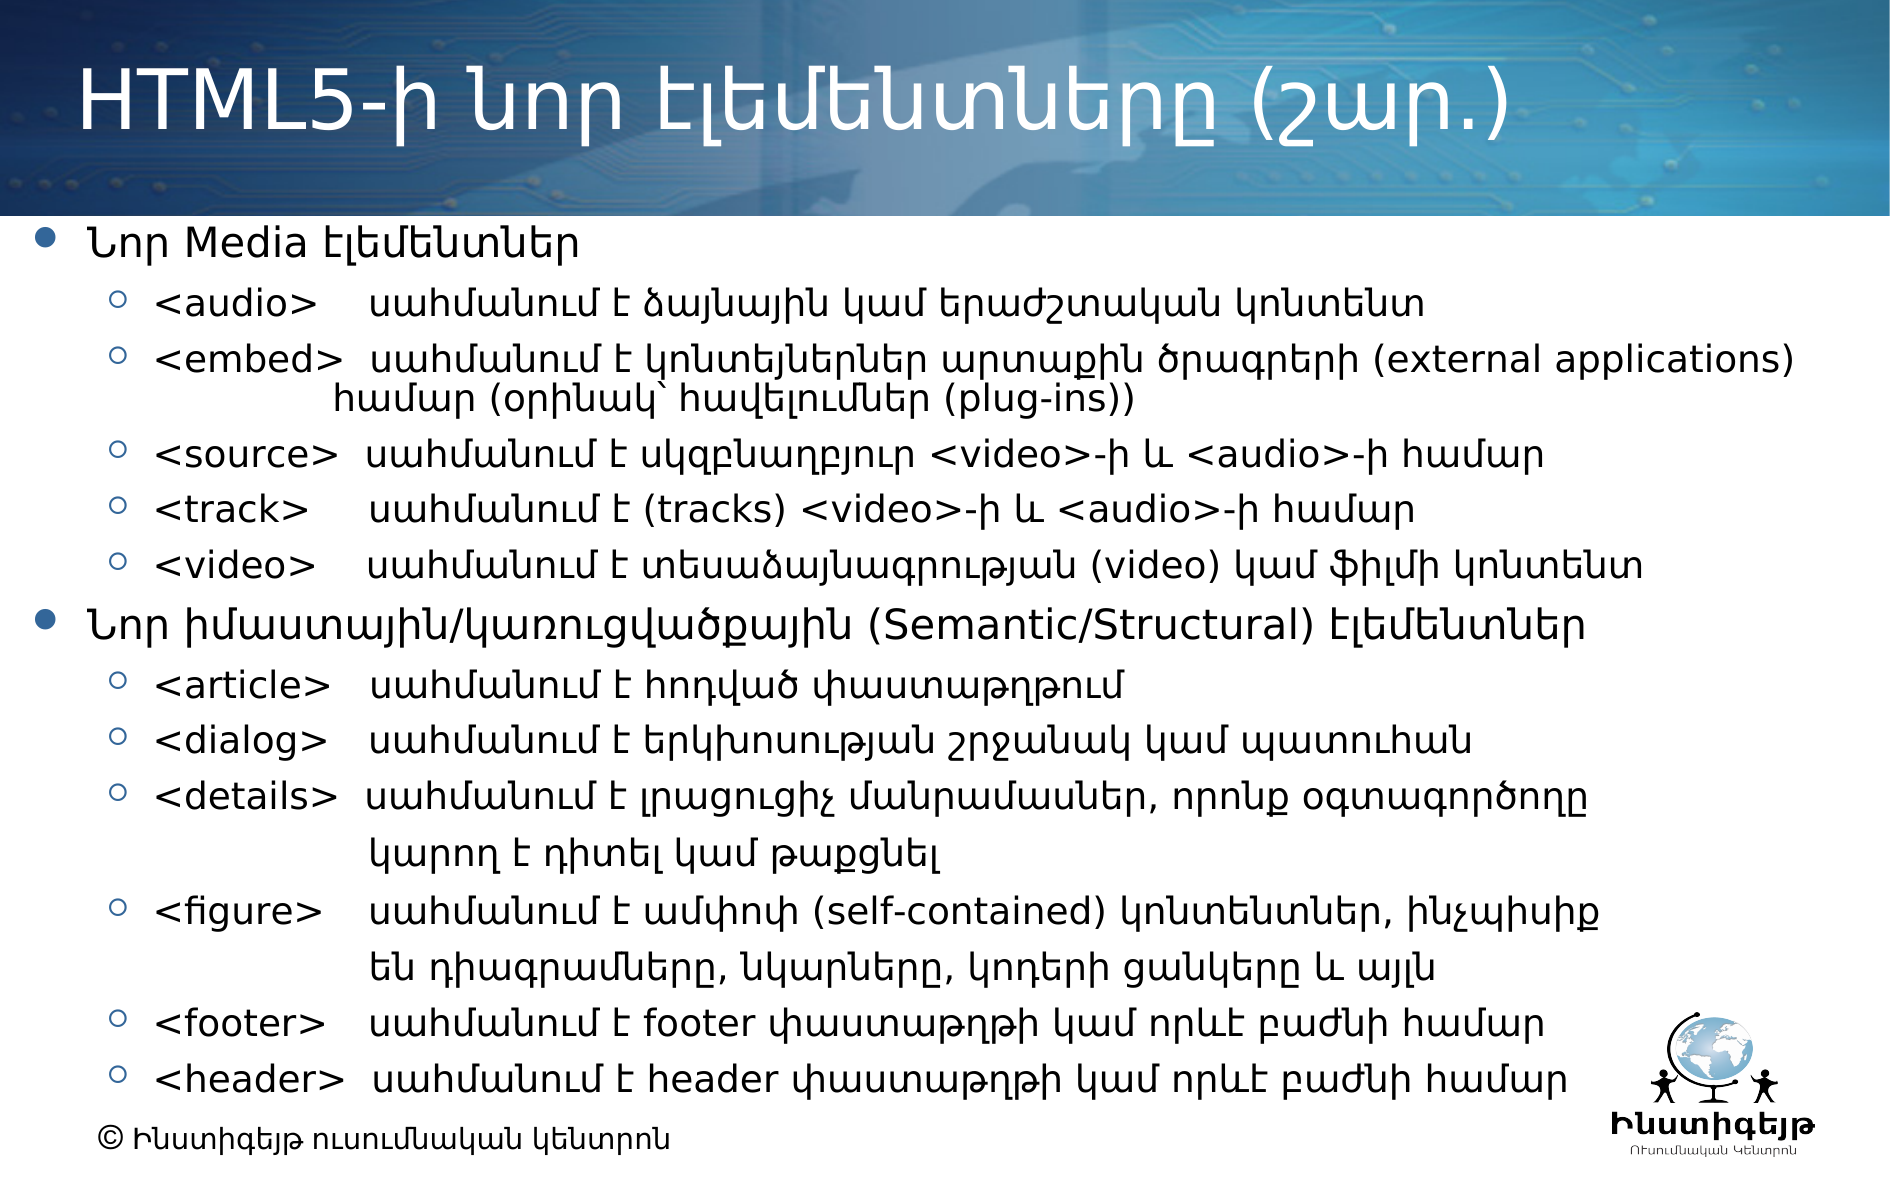

HTML5-ի նոր էլեմենտները (շար.)
# Նոր Media էլեմենտներ
<audio>	 սահմանում է ձայնային կամ երաժշտական կոնտենտ
<embed> սահմանում է կոնտեյներներ արտաքին ծրագրերի (external applications) համար (օրինակ՝ հավելումներ (plug-ins))
<source> սահմանում է սկզբնաղբյուր <video>-ի և <audio>-ի համար
<track>	 սահմանում է (tracks) <video>-ի և <audio>-ի համար
<video> սահմանում է տեսաձայնագրության (video) կամ ֆիլմի կոնտենտ
Նոր իմաստային/կառուցվածքային (Semantic/Structural) էլեմենտներ
<article> սահմանում է հոդված փաստաթղթում
<dialog>	 սահմանում է երկխոսության շրջանակ կամ պատուհան
<details> սահմանում է լրացուցիչ մանրամասներ, որոնք օգտագործողը
 կարող է դիտել կամ թաքցնել
<figure>	 սահմանում է ամփոփ (self-contained) կոնտենտներ, ինչպիսիք
 են դիագրամները, նկարները, կոդերի ցանկերը և այլն
<footer>	 սահմանում է footer փաստաթղթի կամ որևէ բաժնի համար
<header> սահմանում է header փաստաթղթի կամ որևէ բաժնի համար